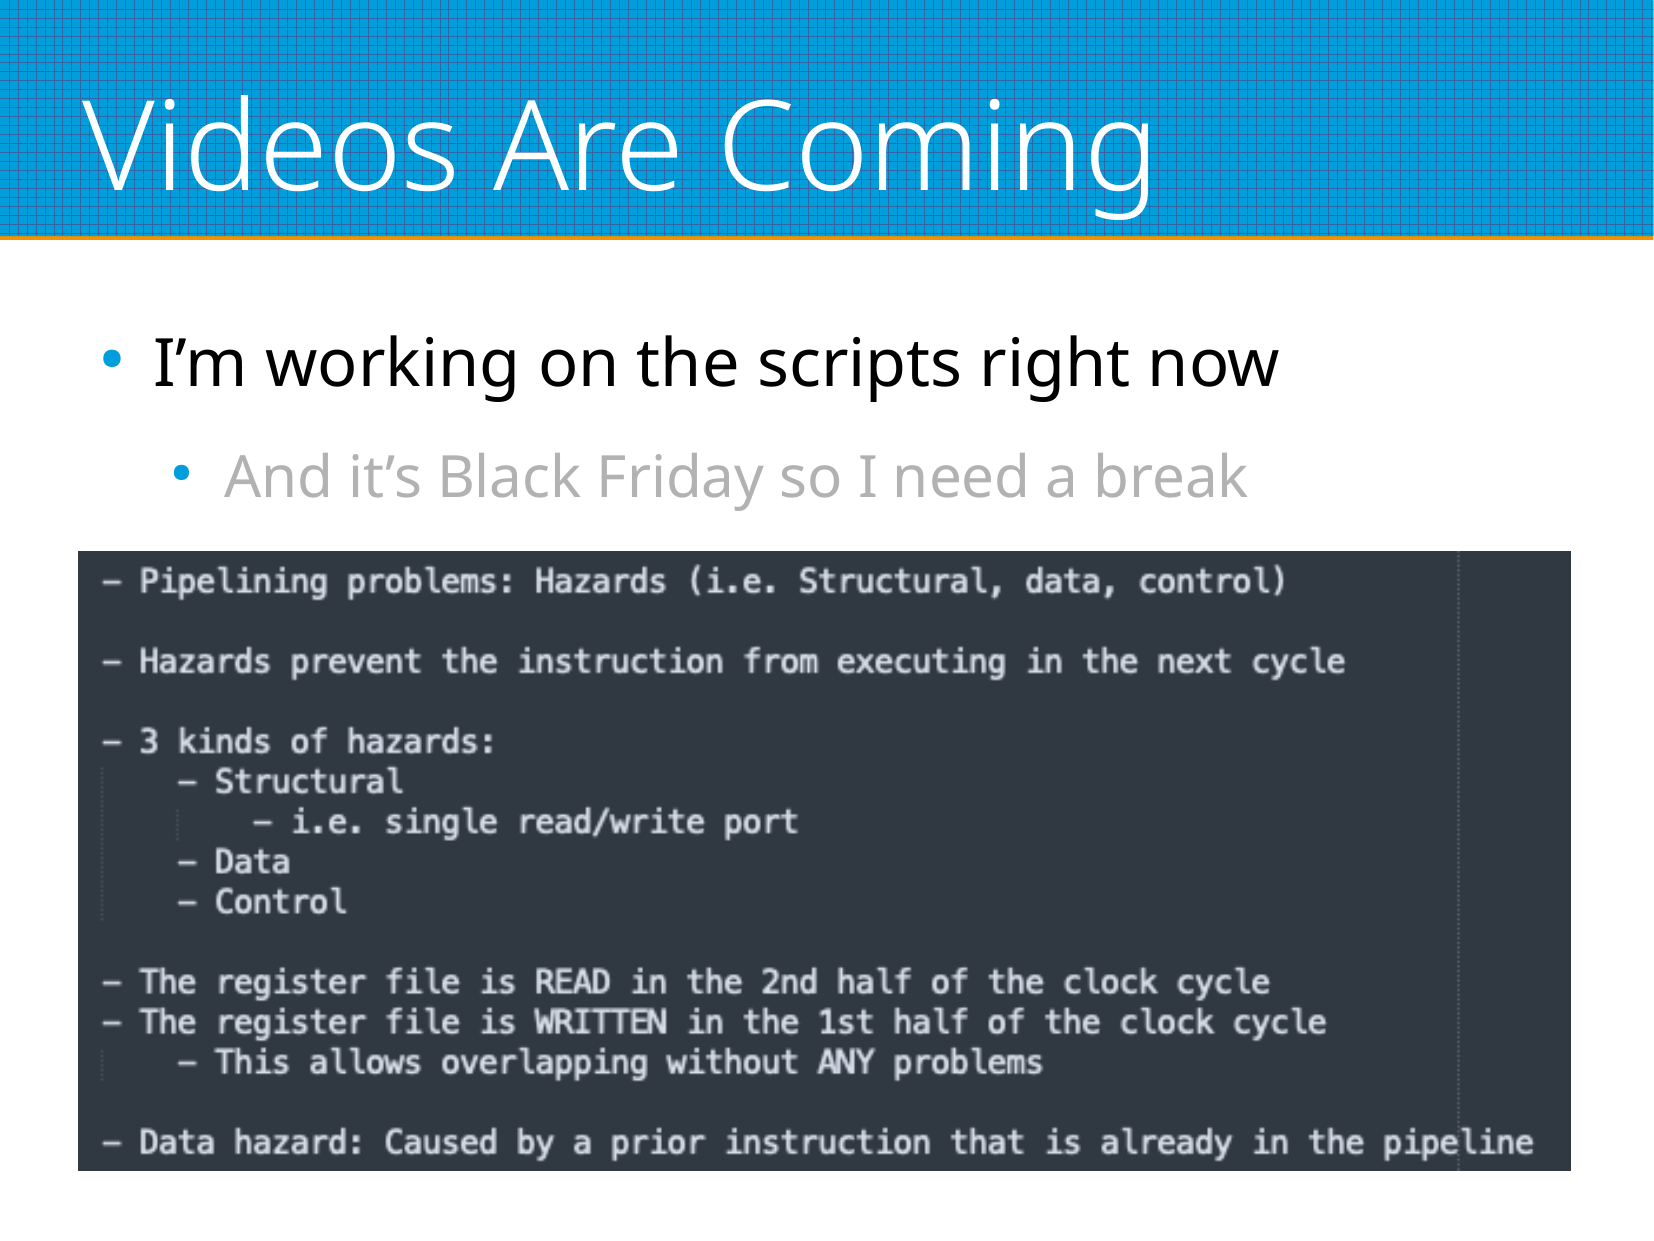

# Videos Are Coming
I’m working on the scripts right now
And it’s Black Friday so I need a break